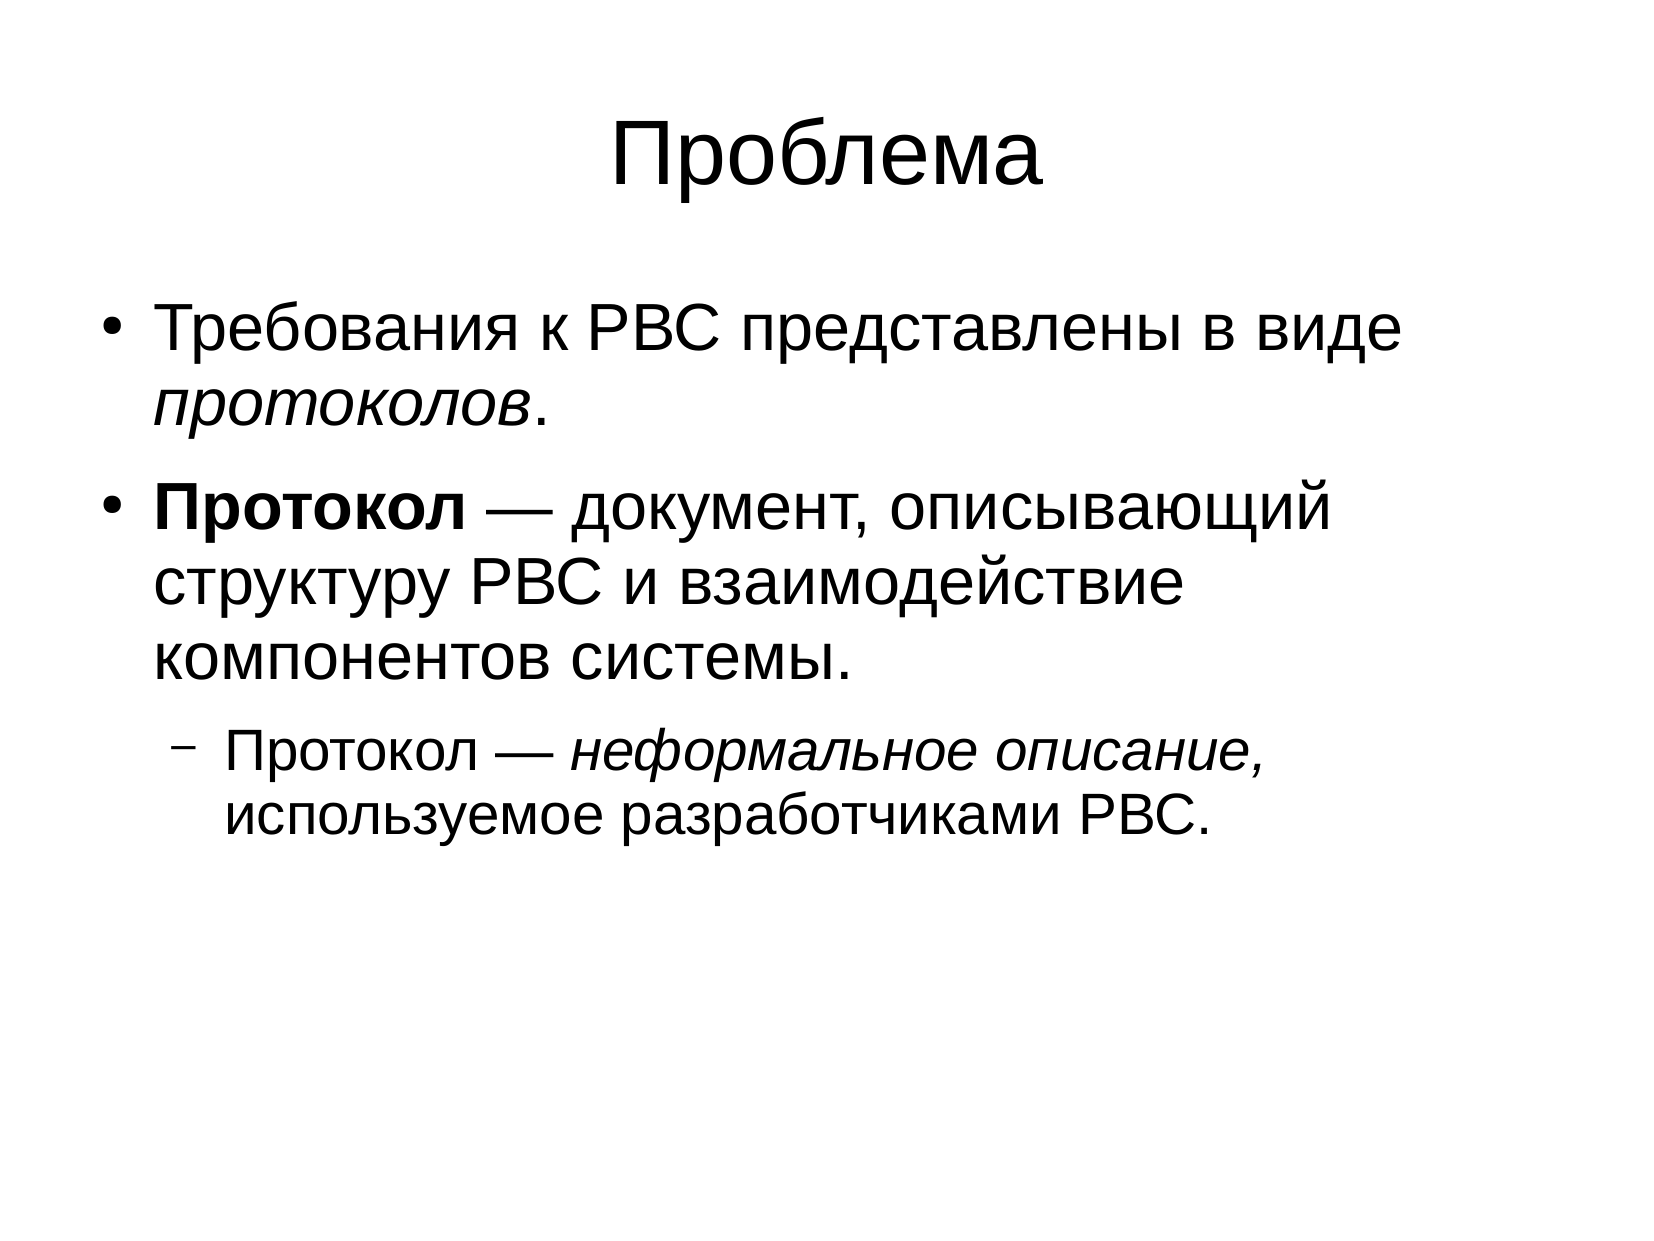

# Проблема
Требования к РВС представлены в виде протоколов.
Протокол — документ, описывающий структуру РВС и взаимодействие компонентов системы.
Протокол — неформальное описание, используемое разработчиками РВС.